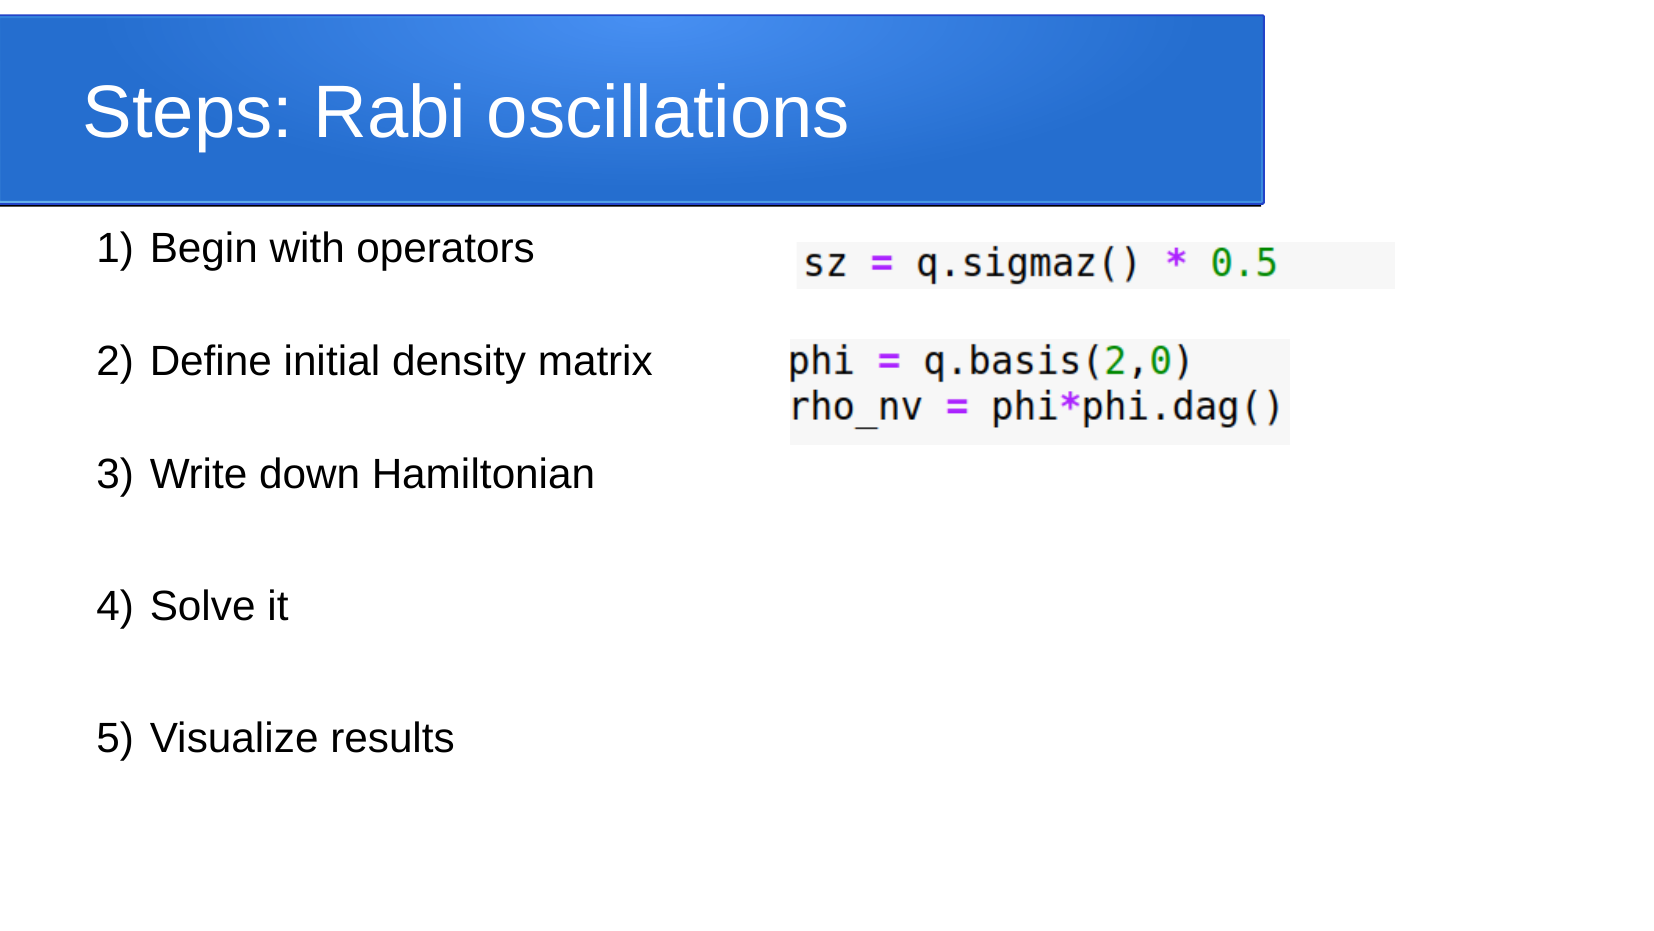

# Steps: Rabi oscillations
 Begin with operators
 Define initial density matrix
 Write down Hamiltonian
 Solve it
 Visualize results